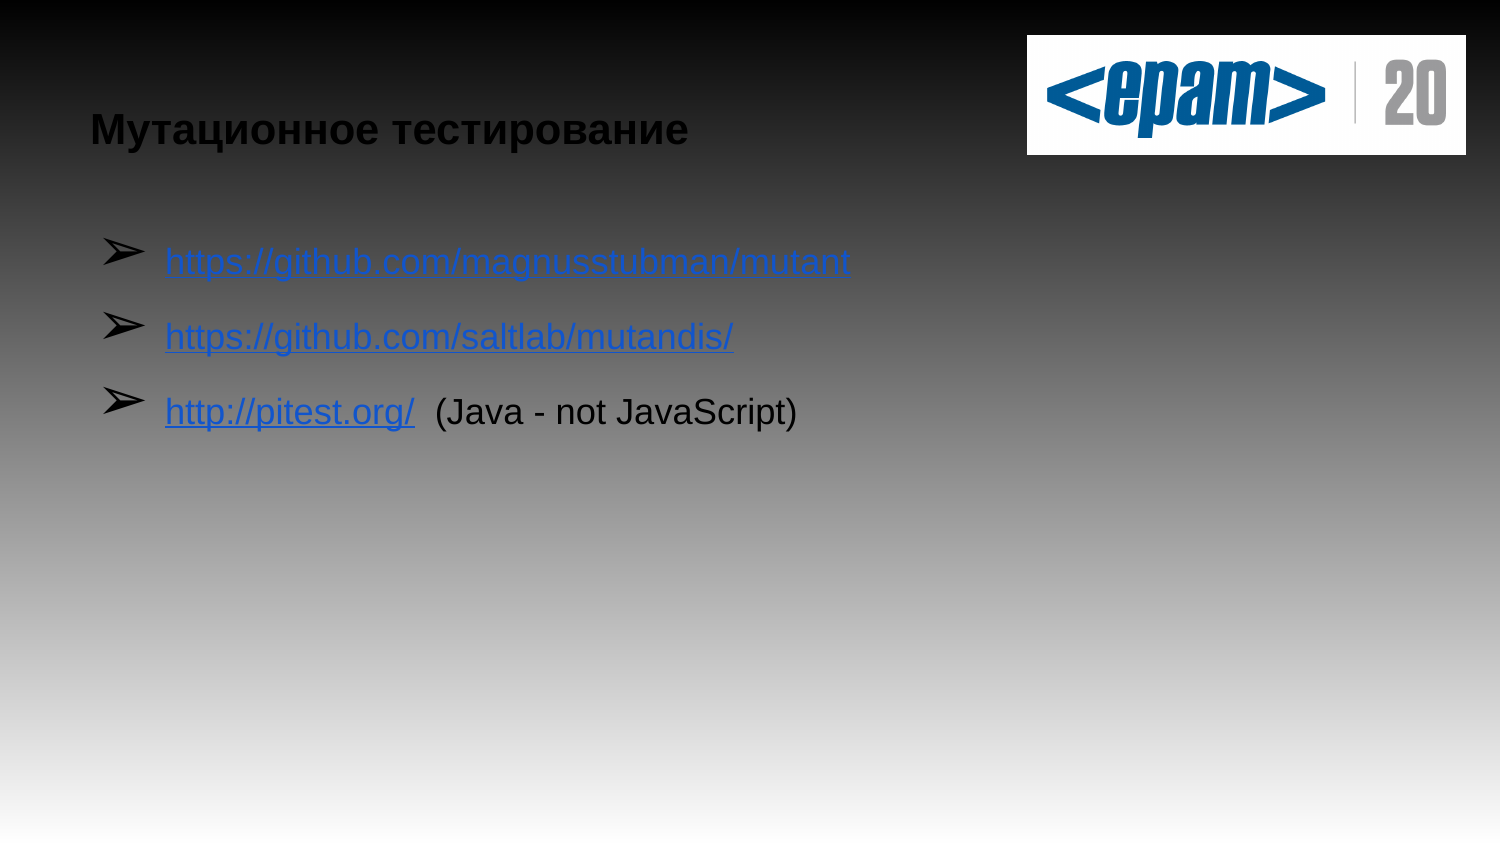

# Мутационное тестирование
https://github.com/magnusstubman/mutant
https://github.com/saltlab/mutandis/
http://pitest.org/ (Java - not JavaScript)